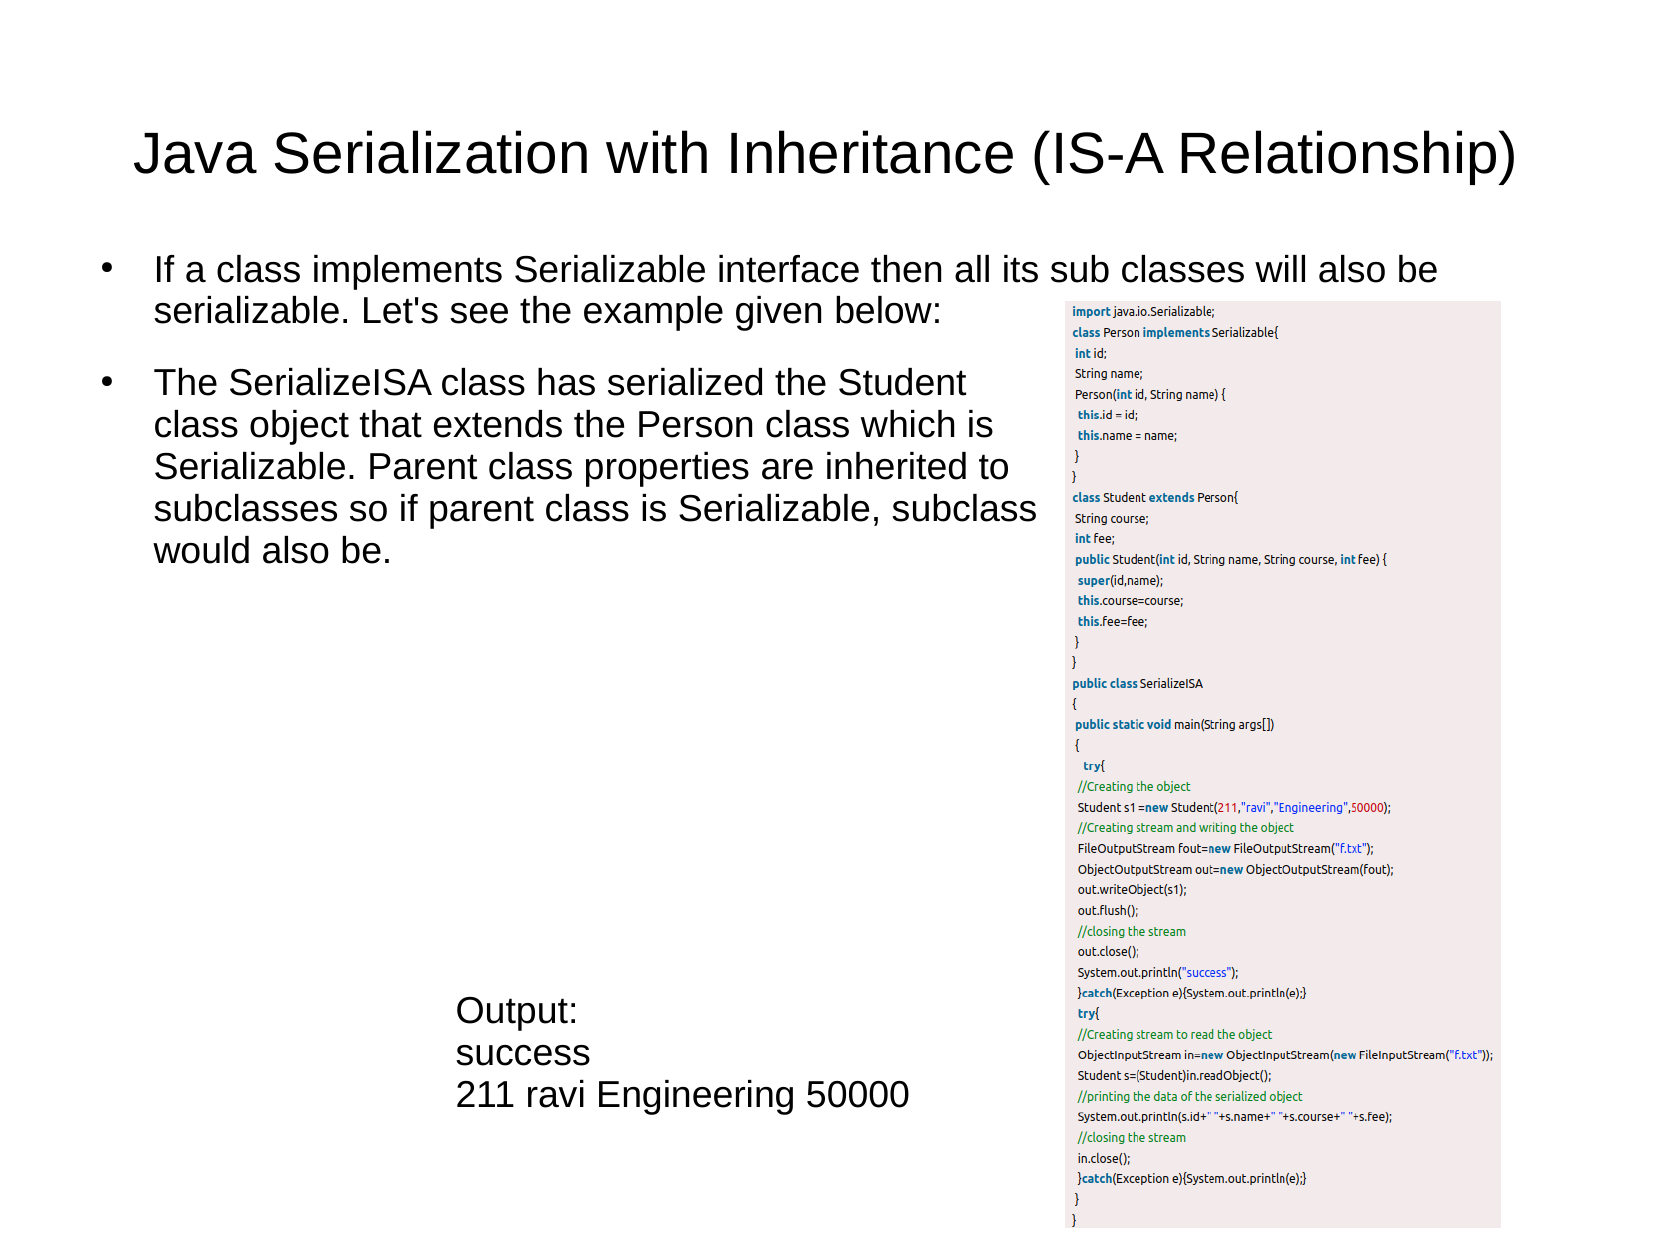

# Java Serialization with Inheritance (IS-A Relationship)
If a class implements Serializable interface then all its sub classes will also be serializable. Let's see the example given below:
The SerializeISA class has serialized the Student
class object that extends the Person class which is
Serializable. Parent class properties are inherited to
subclasses so if parent class is Serializable, subclass
would also be.
Output:
success
211 ravi Engineering 50000